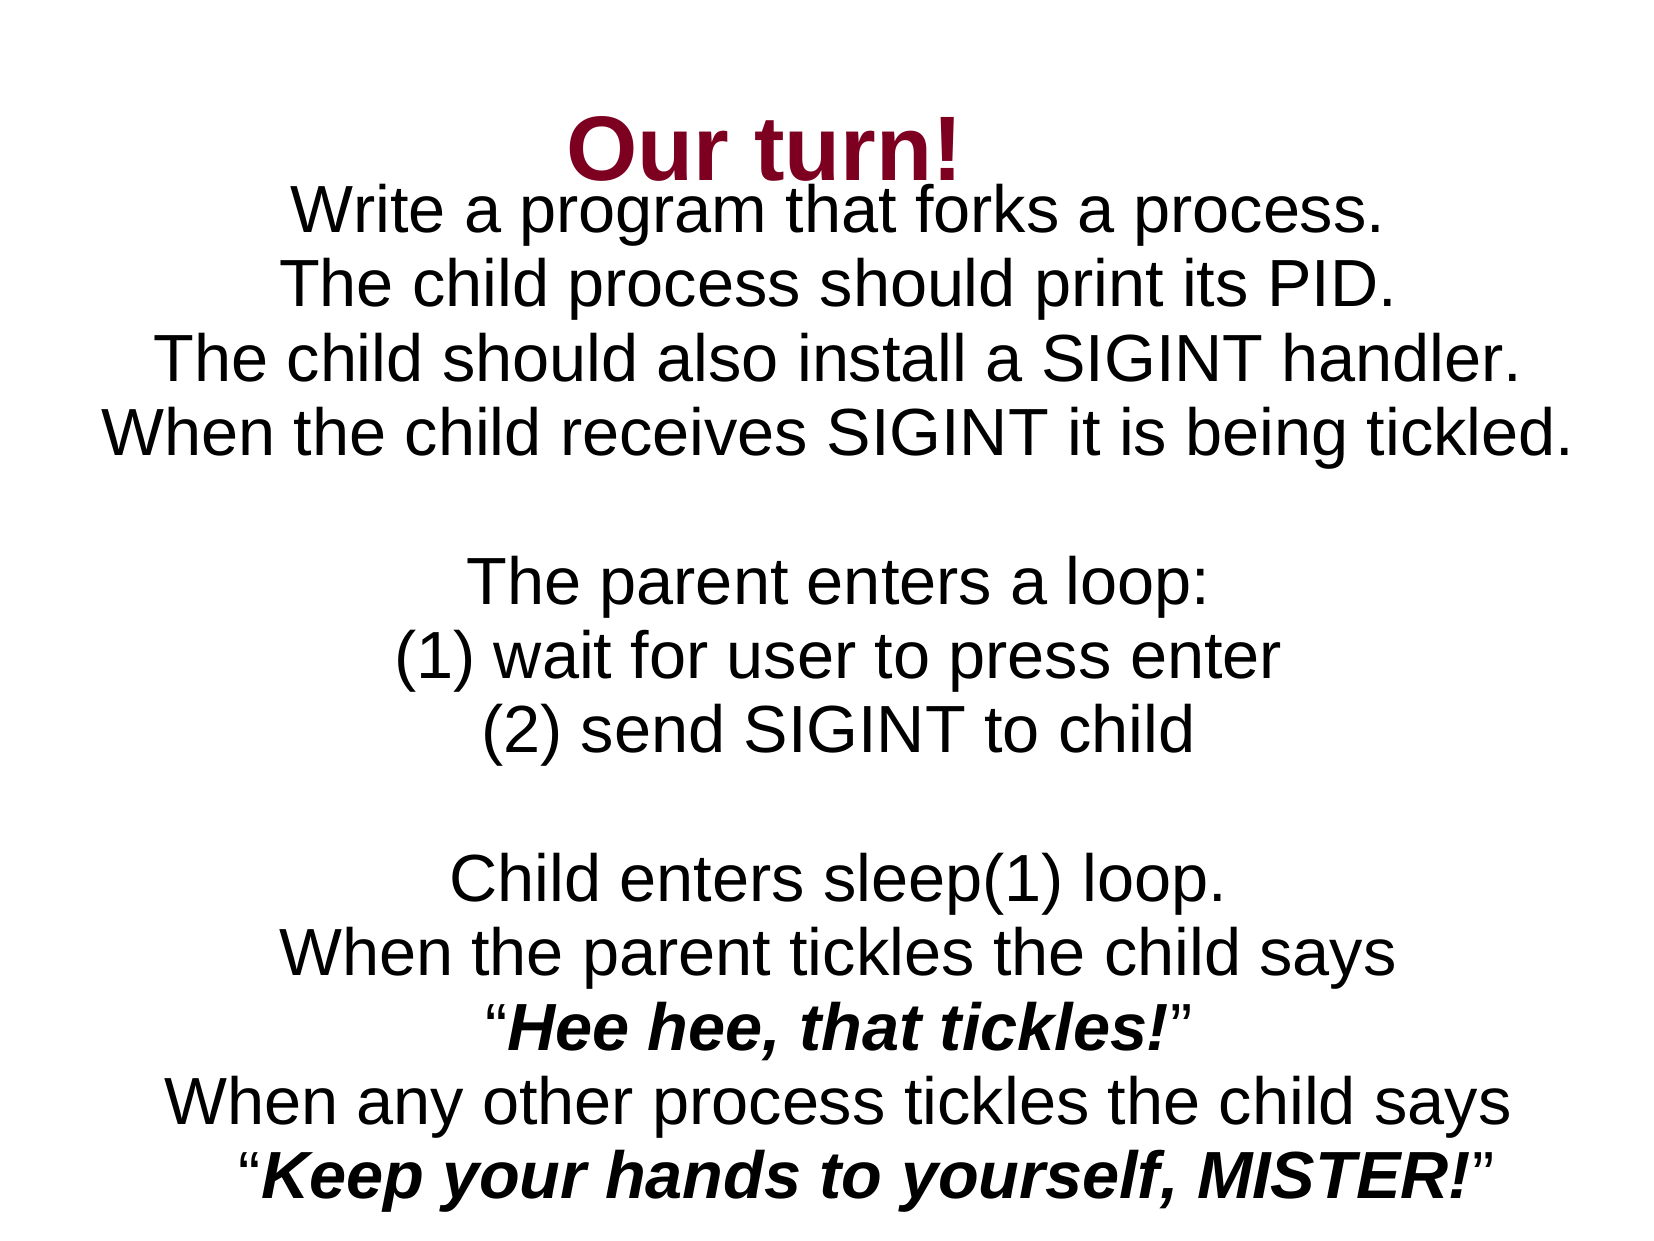

# Our turn!
Write a program that forks a process.
The child process should print its PID.
The child should also install a SIGINT handler.
When the child receives SIGINT it is being tickled.
The parent enters a loop:
(1) wait for user to press enter
(2) send SIGINT to child
Child enters sleep(1) loop.
When the parent tickles the child says
“Hee hee, that tickles!”
When any other process tickles the child says “Keep your hands to yourself, MISTER!”